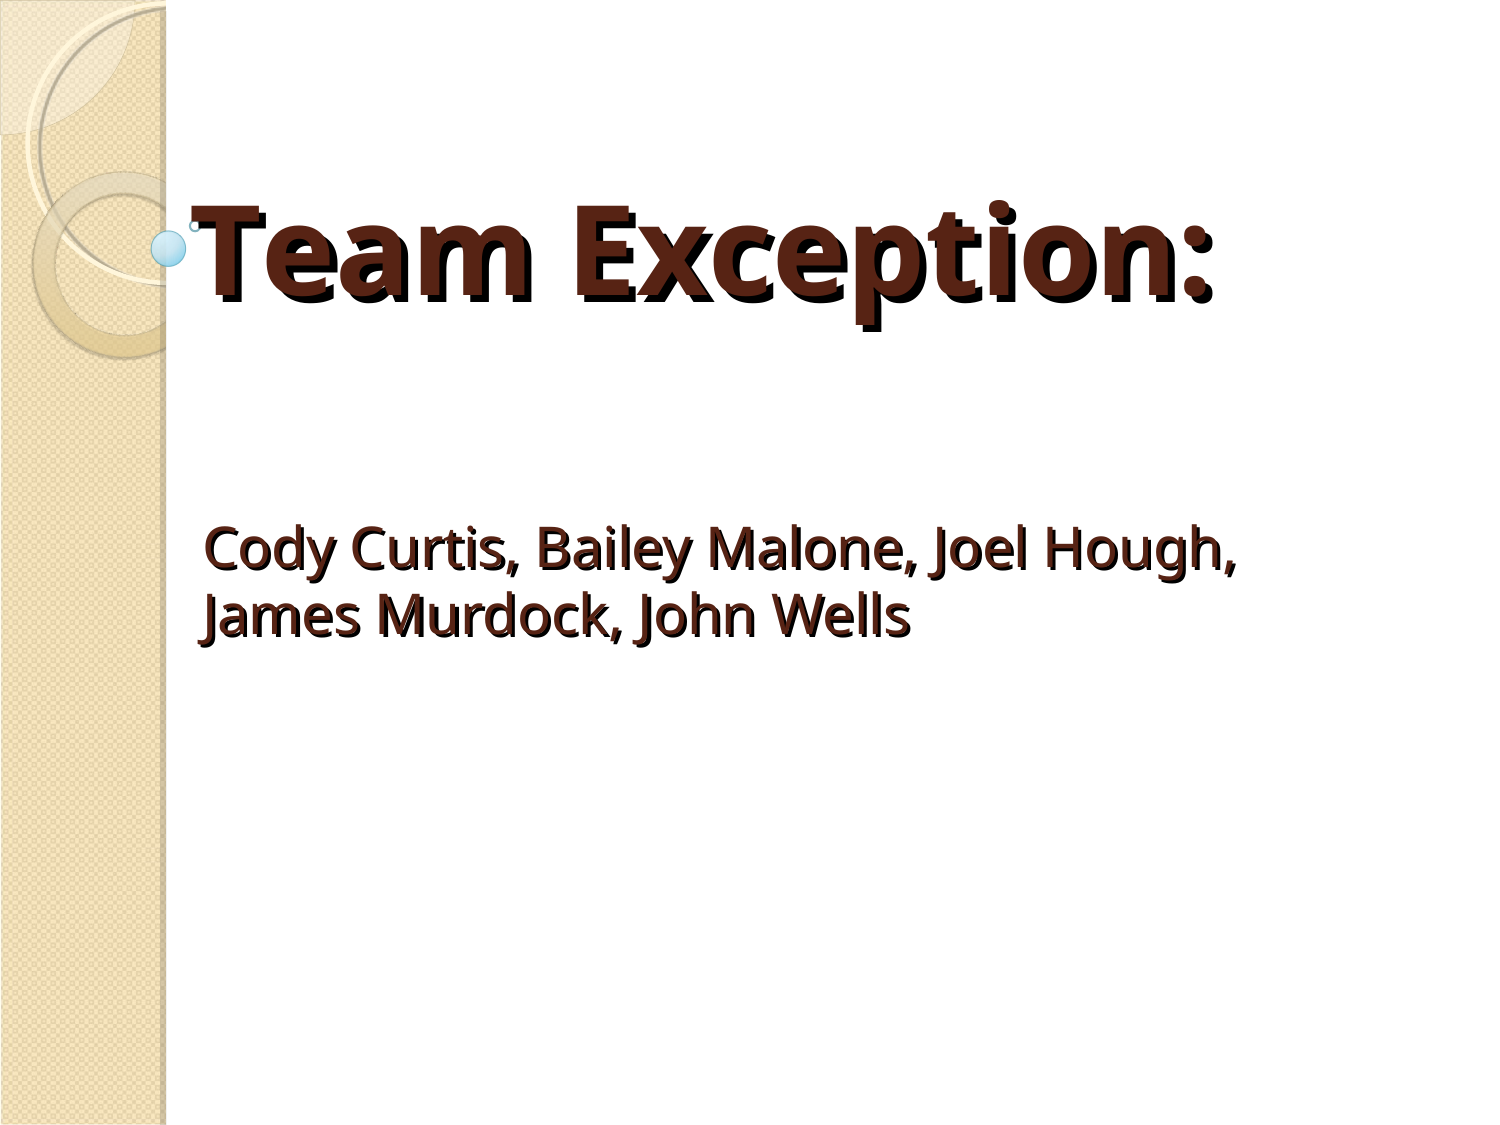

Team Exception:
# Cody Curtis, Bailey Malone, Joel Hough, James Murdock, John Wells